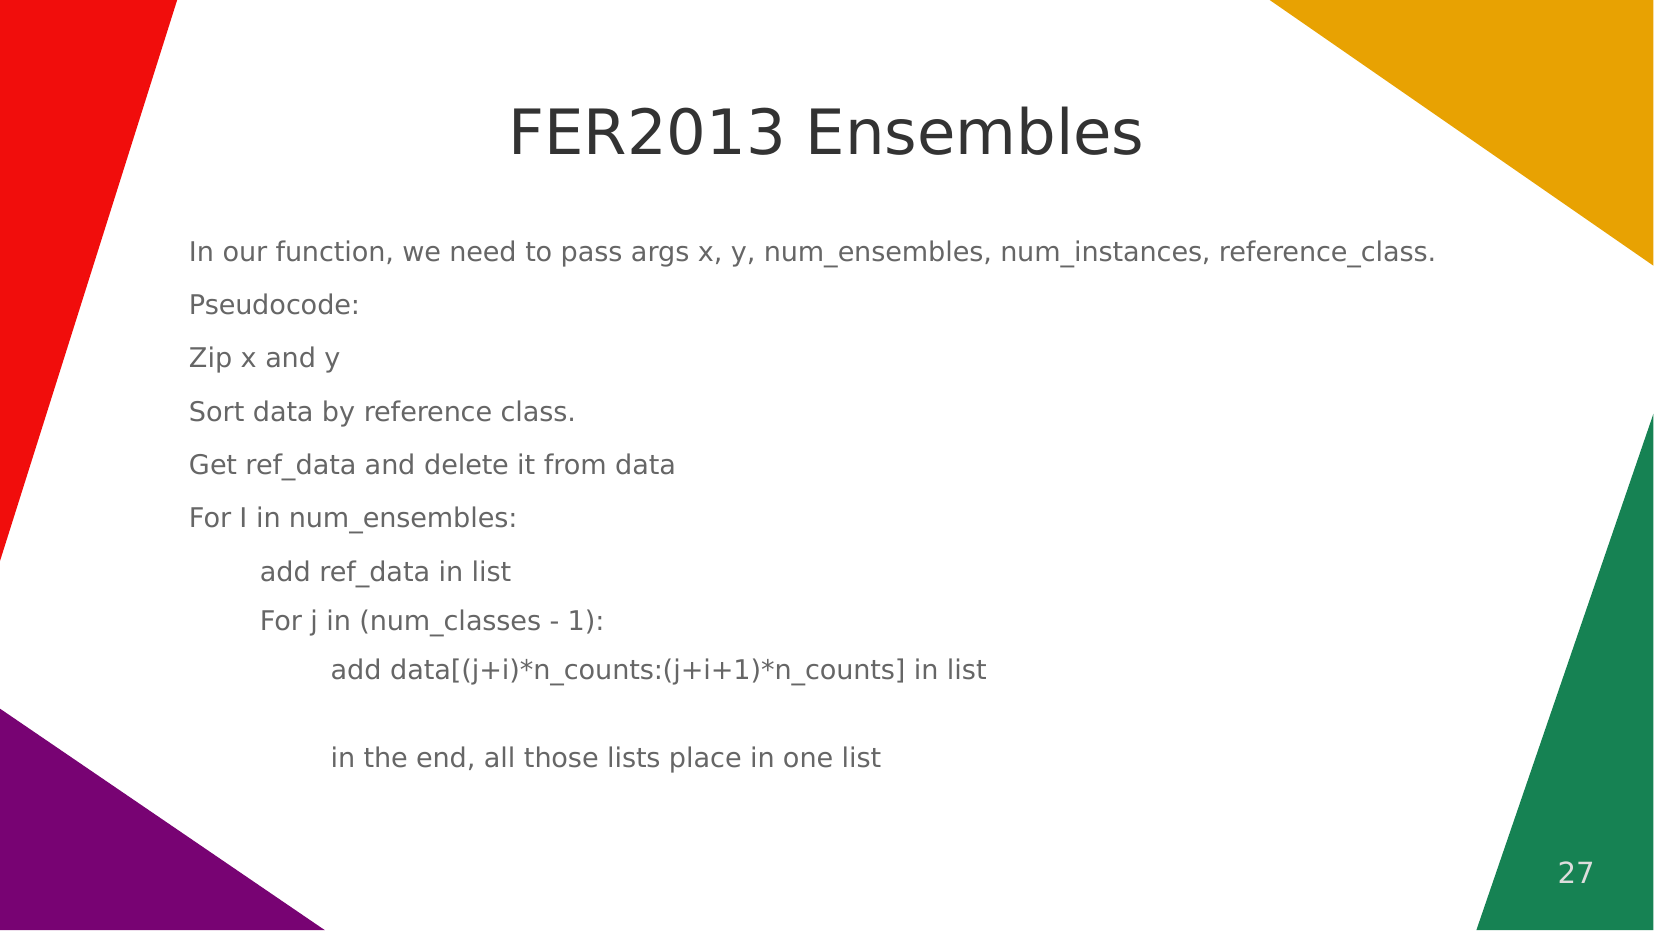

# FER2013 Ensembles
In our function, we need to pass args x, y, num_ensembles, num_instances, reference_class.
Pseudocode:
Zip x and y
Sort data by reference class.
Get ref_data and delete it from data
For I in num_ensembles:
add ref_data in list
For j in (num_classes - 1):
add data[(j+i)*n_counts:(j+i+1)*n_counts] in list
in the end, all those lists place in one list
27